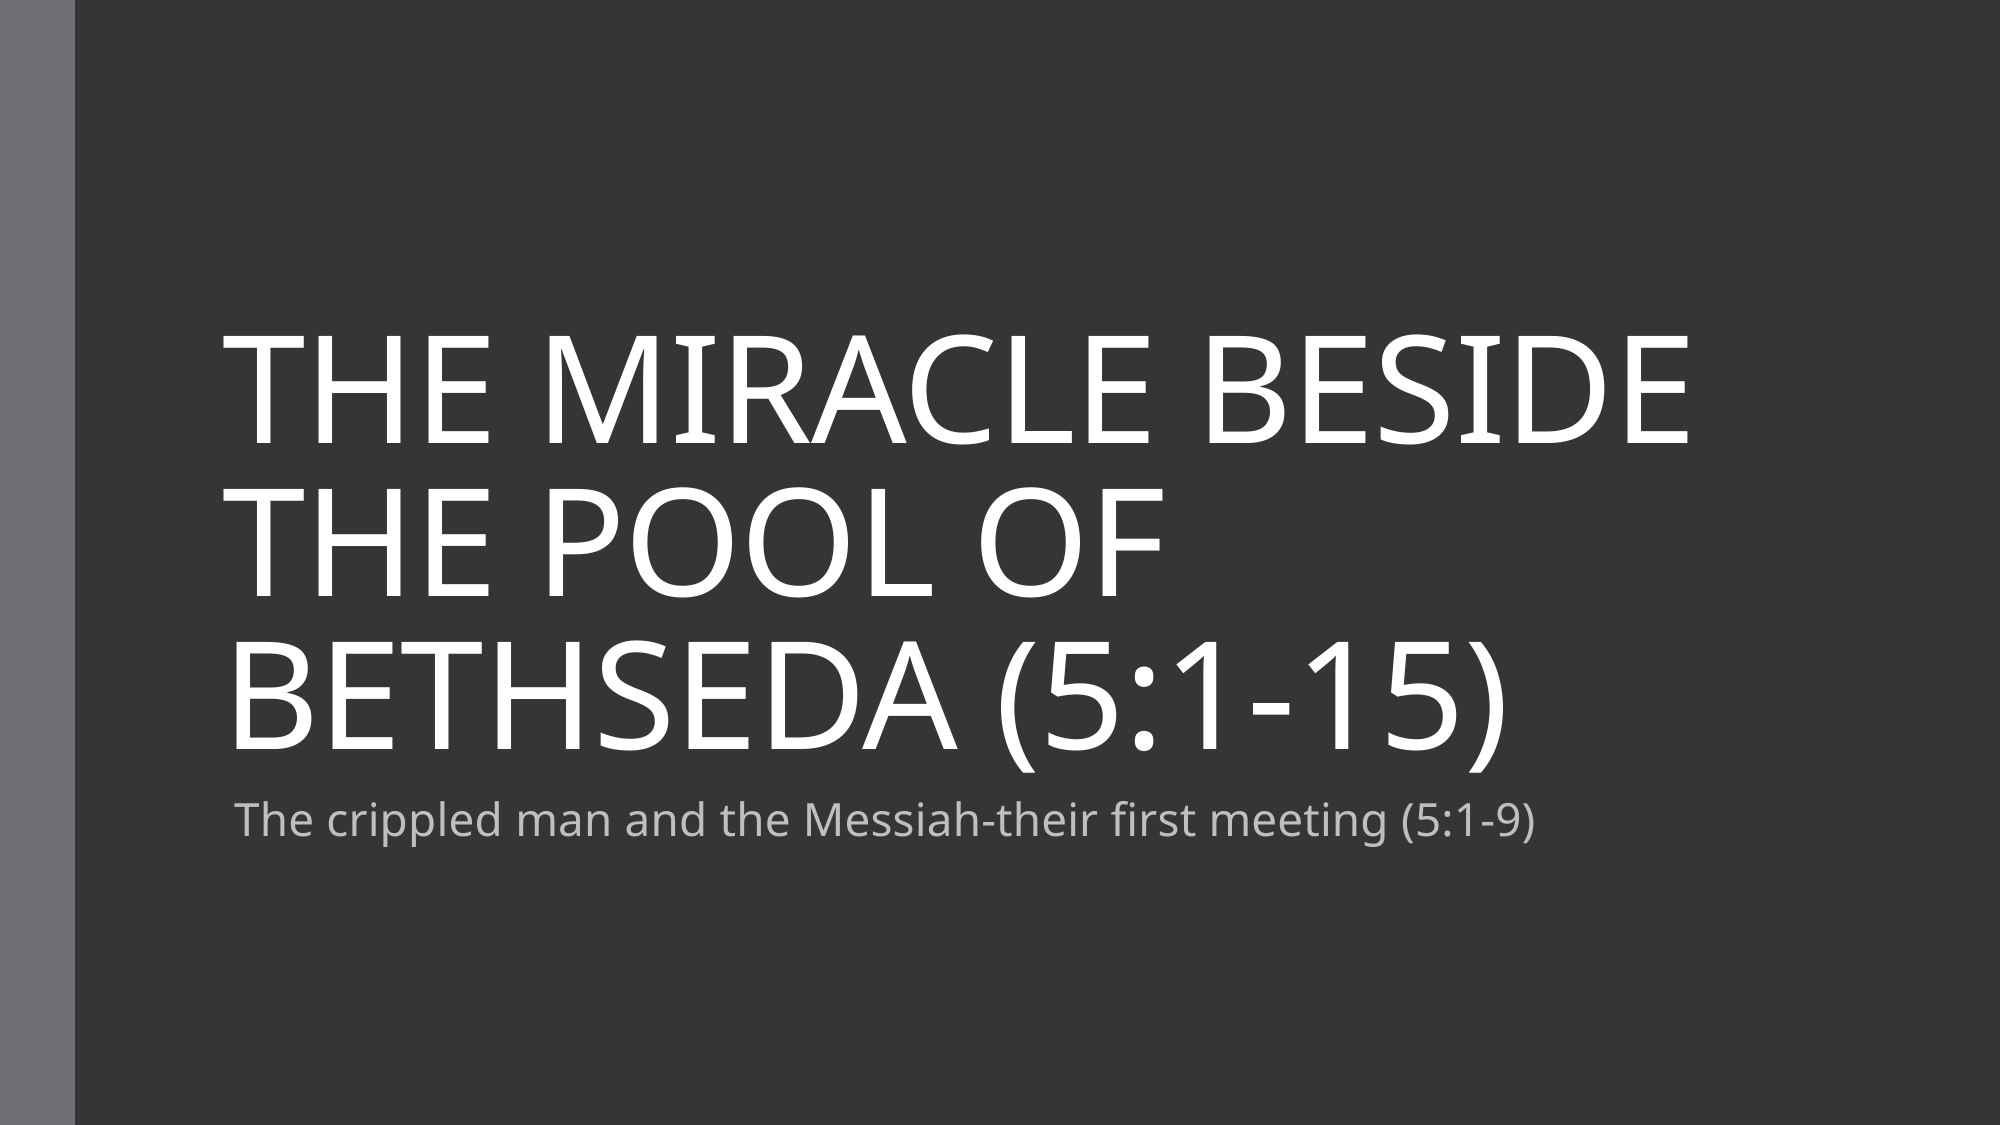

# THE MIRACLE BESIDE THE POOL OF BETHSEDA (5:1-15)
 The crippled man and the Messiah-their first meeting (5:1-9)